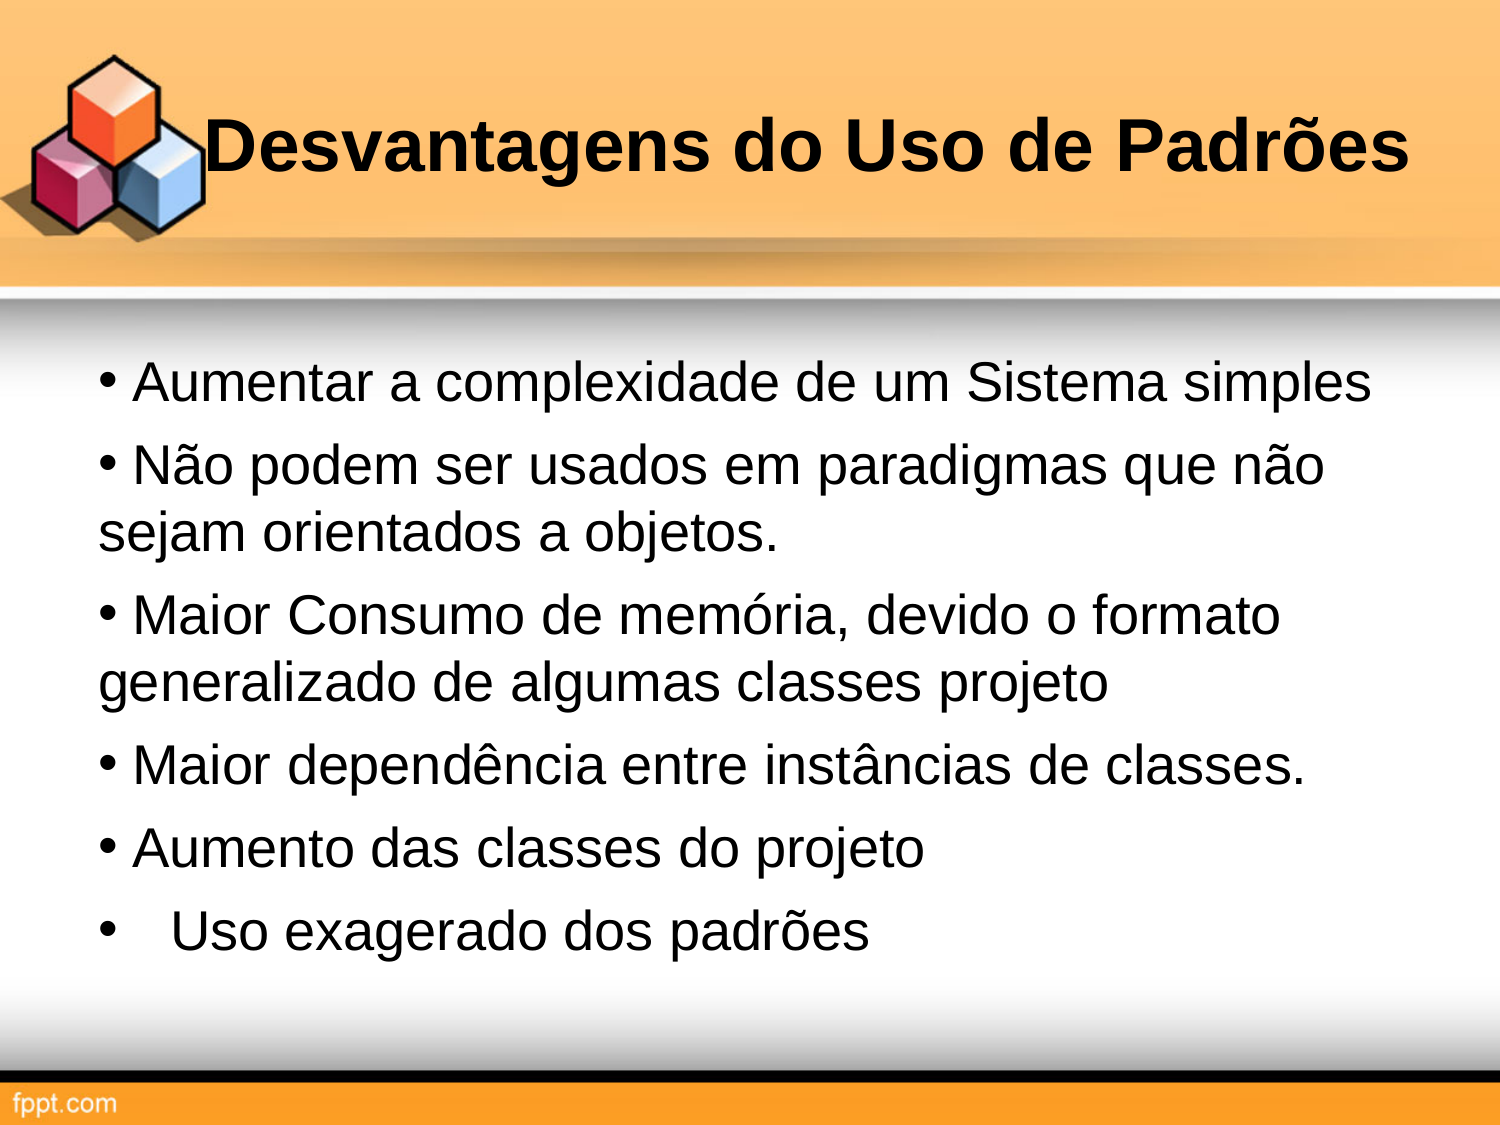

# Desvantagens do Uso de Padrões
 Aumentar a complexidade de um Sistema simples
 Não podem ser usados em paradigmas que não sejam orientados a objetos.
 Maior Consumo de memória, devido o formato generalizado de algumas classes projeto
 Maior dependência entre instâncias de classes.
 Aumento das classes do projeto
Uso exagerado dos padrões